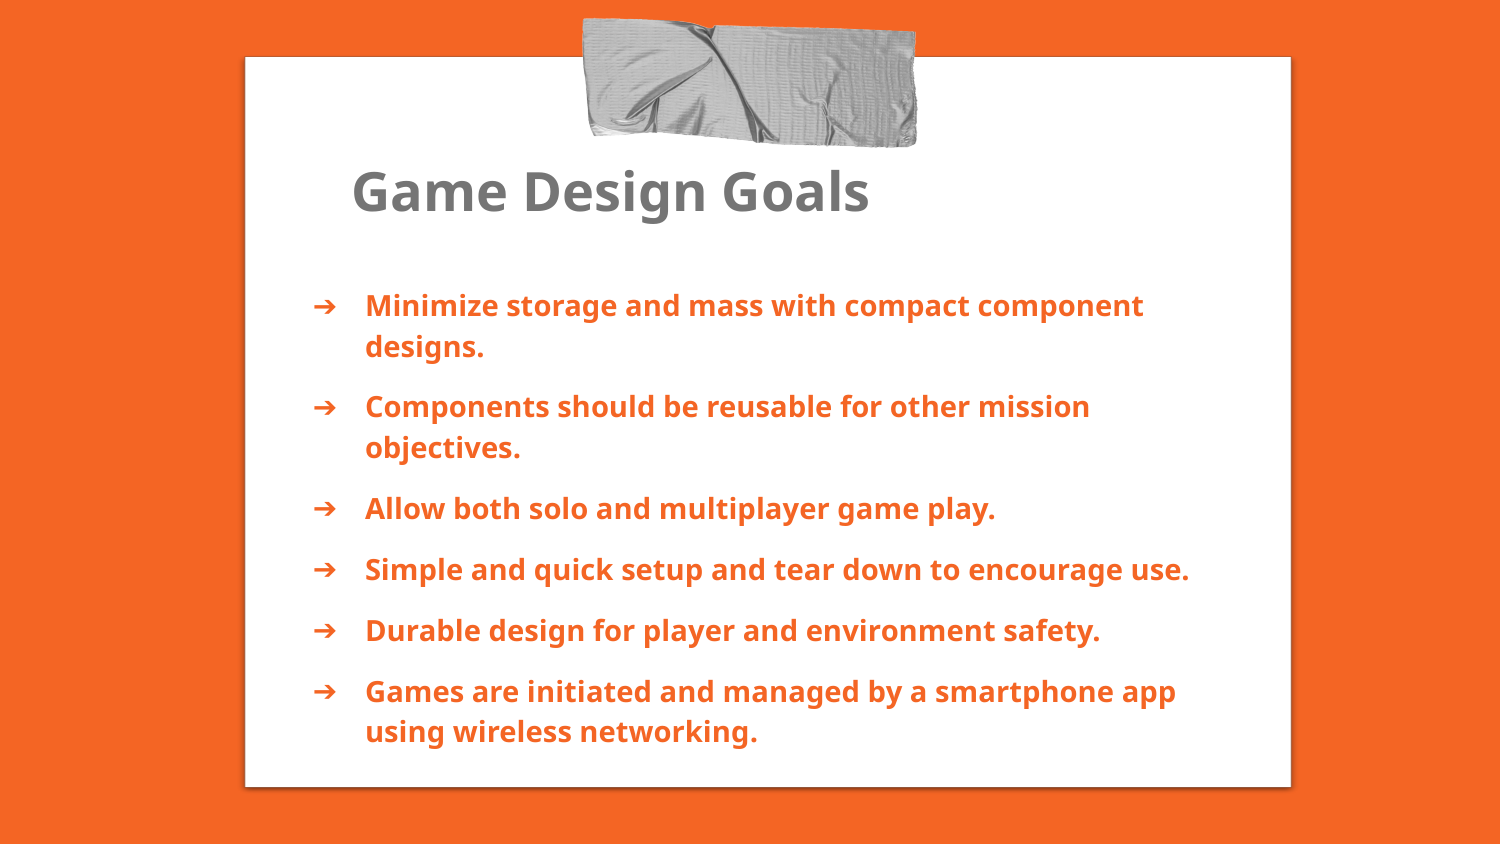

Game Design Goals
# Minimize storage and mass with compact component designs.
Components should be reusable for other mission objectives.
Allow both solo and multiplayer game play.
Simple and quick setup and tear down to encourage use.
Durable design for player and environment safety.
Games are initiated and managed by a smartphone app using wireless networking.